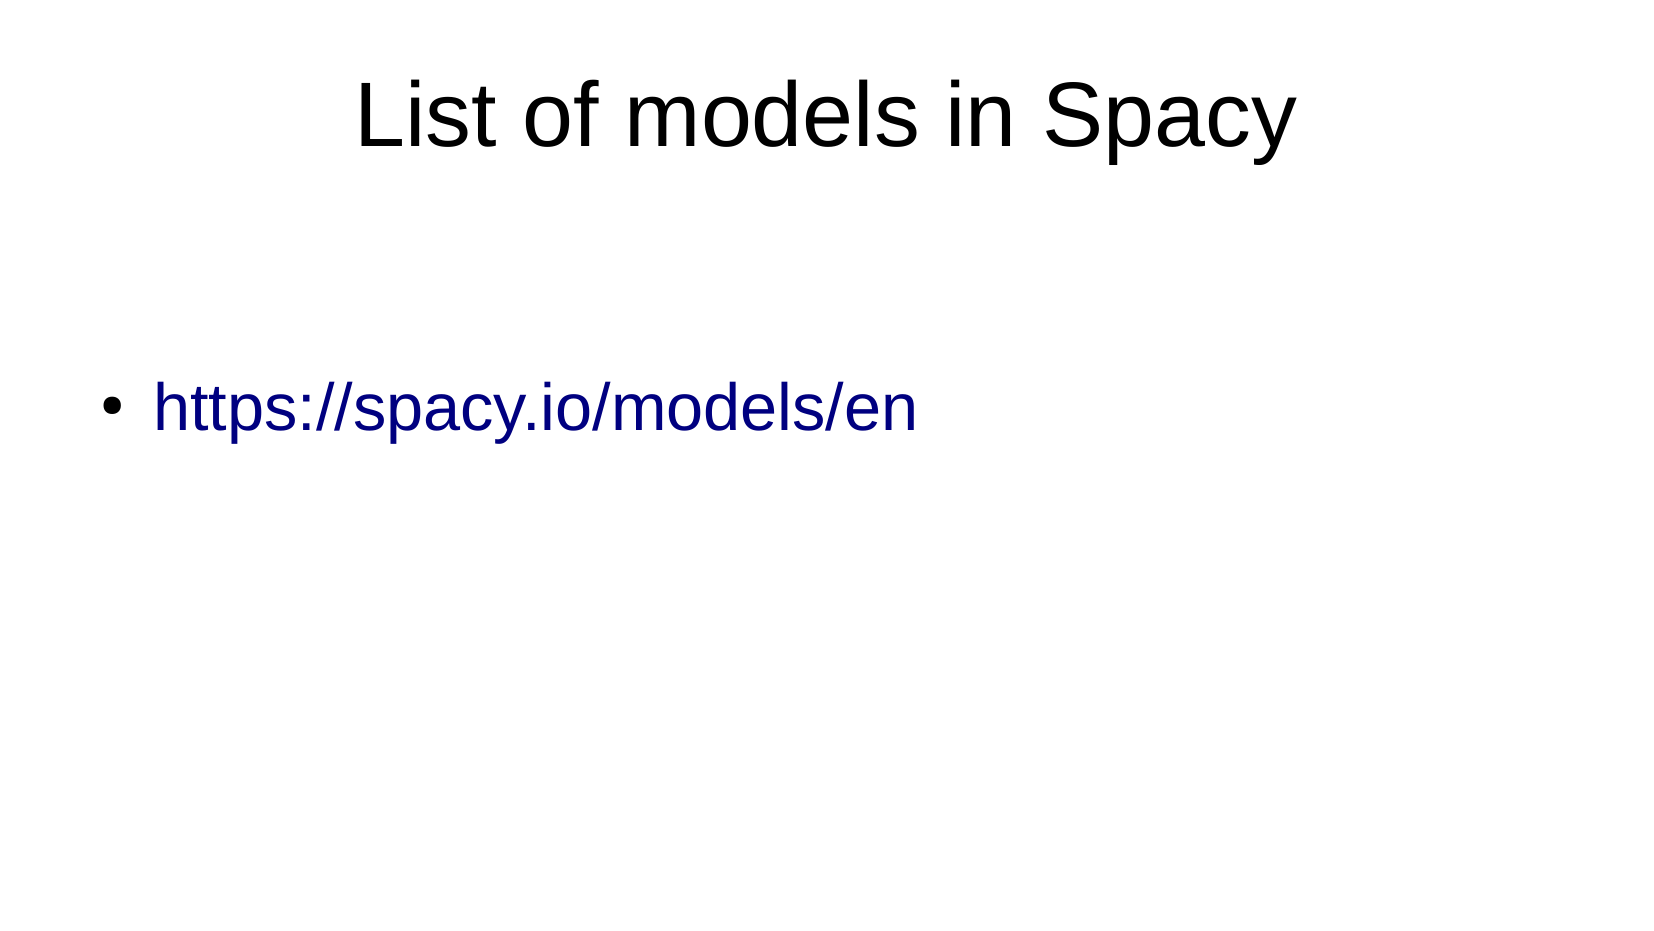

# List of models in Spacy
https://spacy.io/models/en